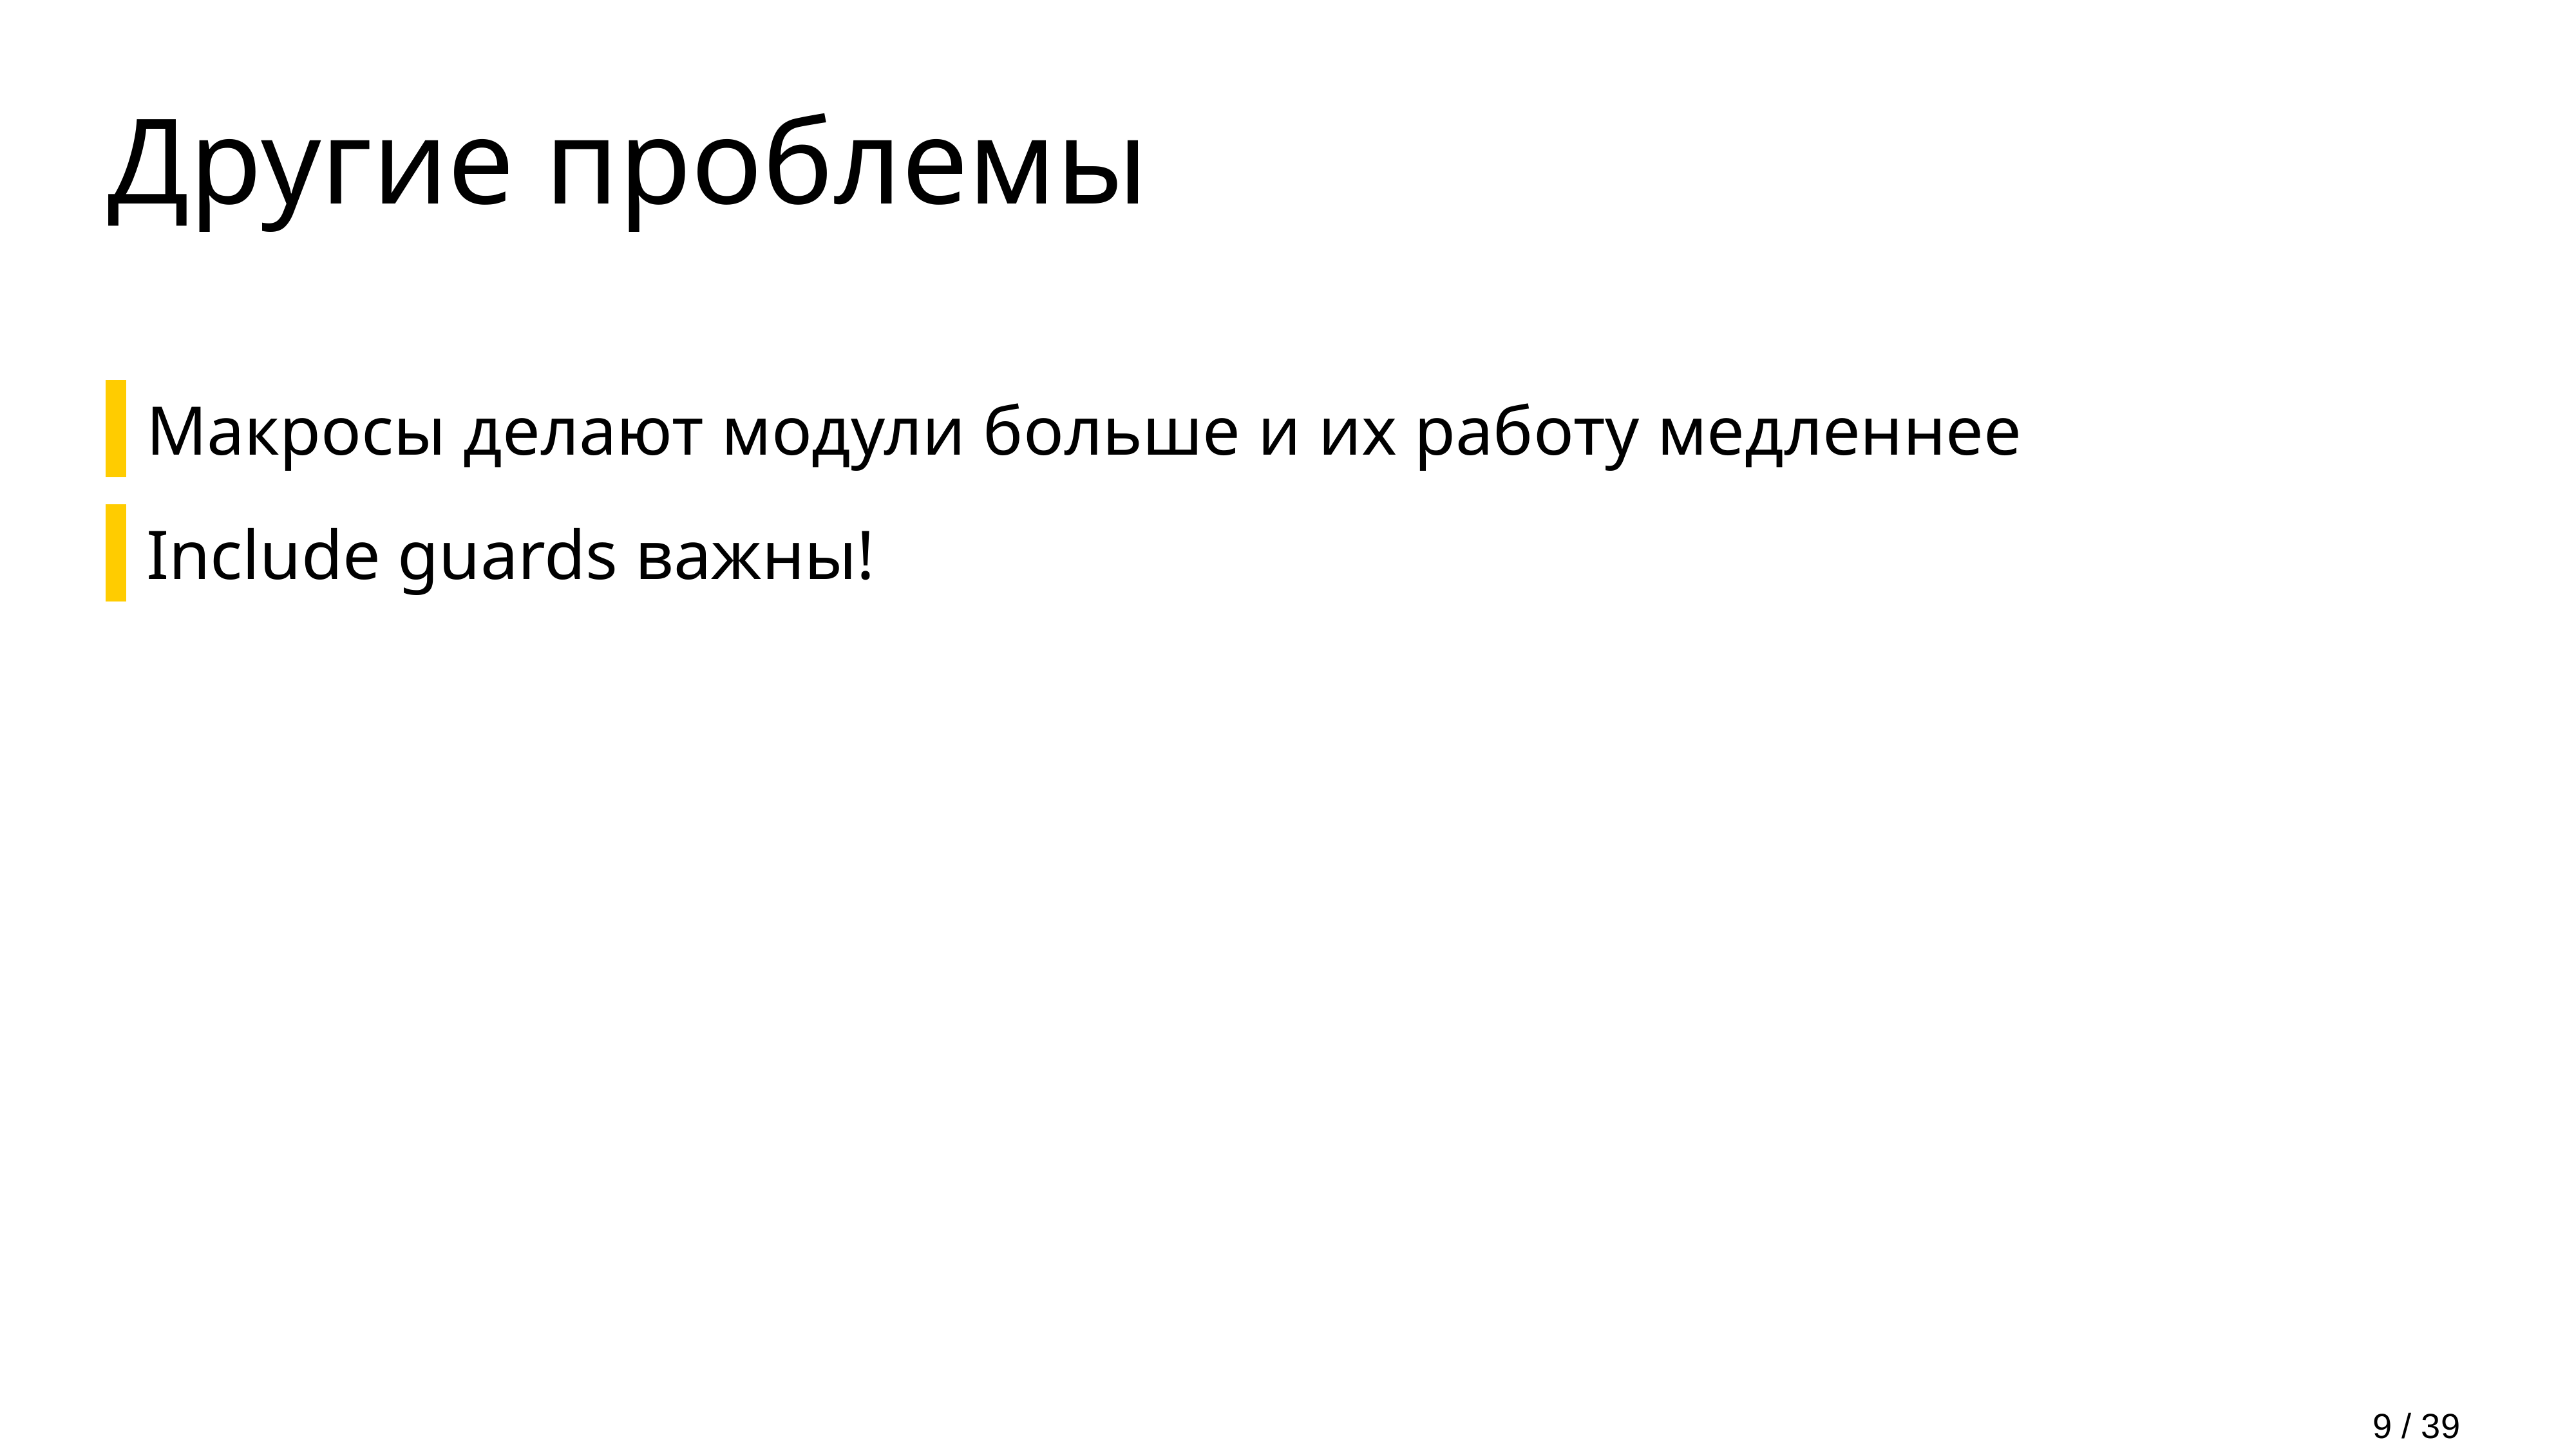

# Другие проблемы
 Макросы делают модули больше и их работу медленнее
 Include guards важны!